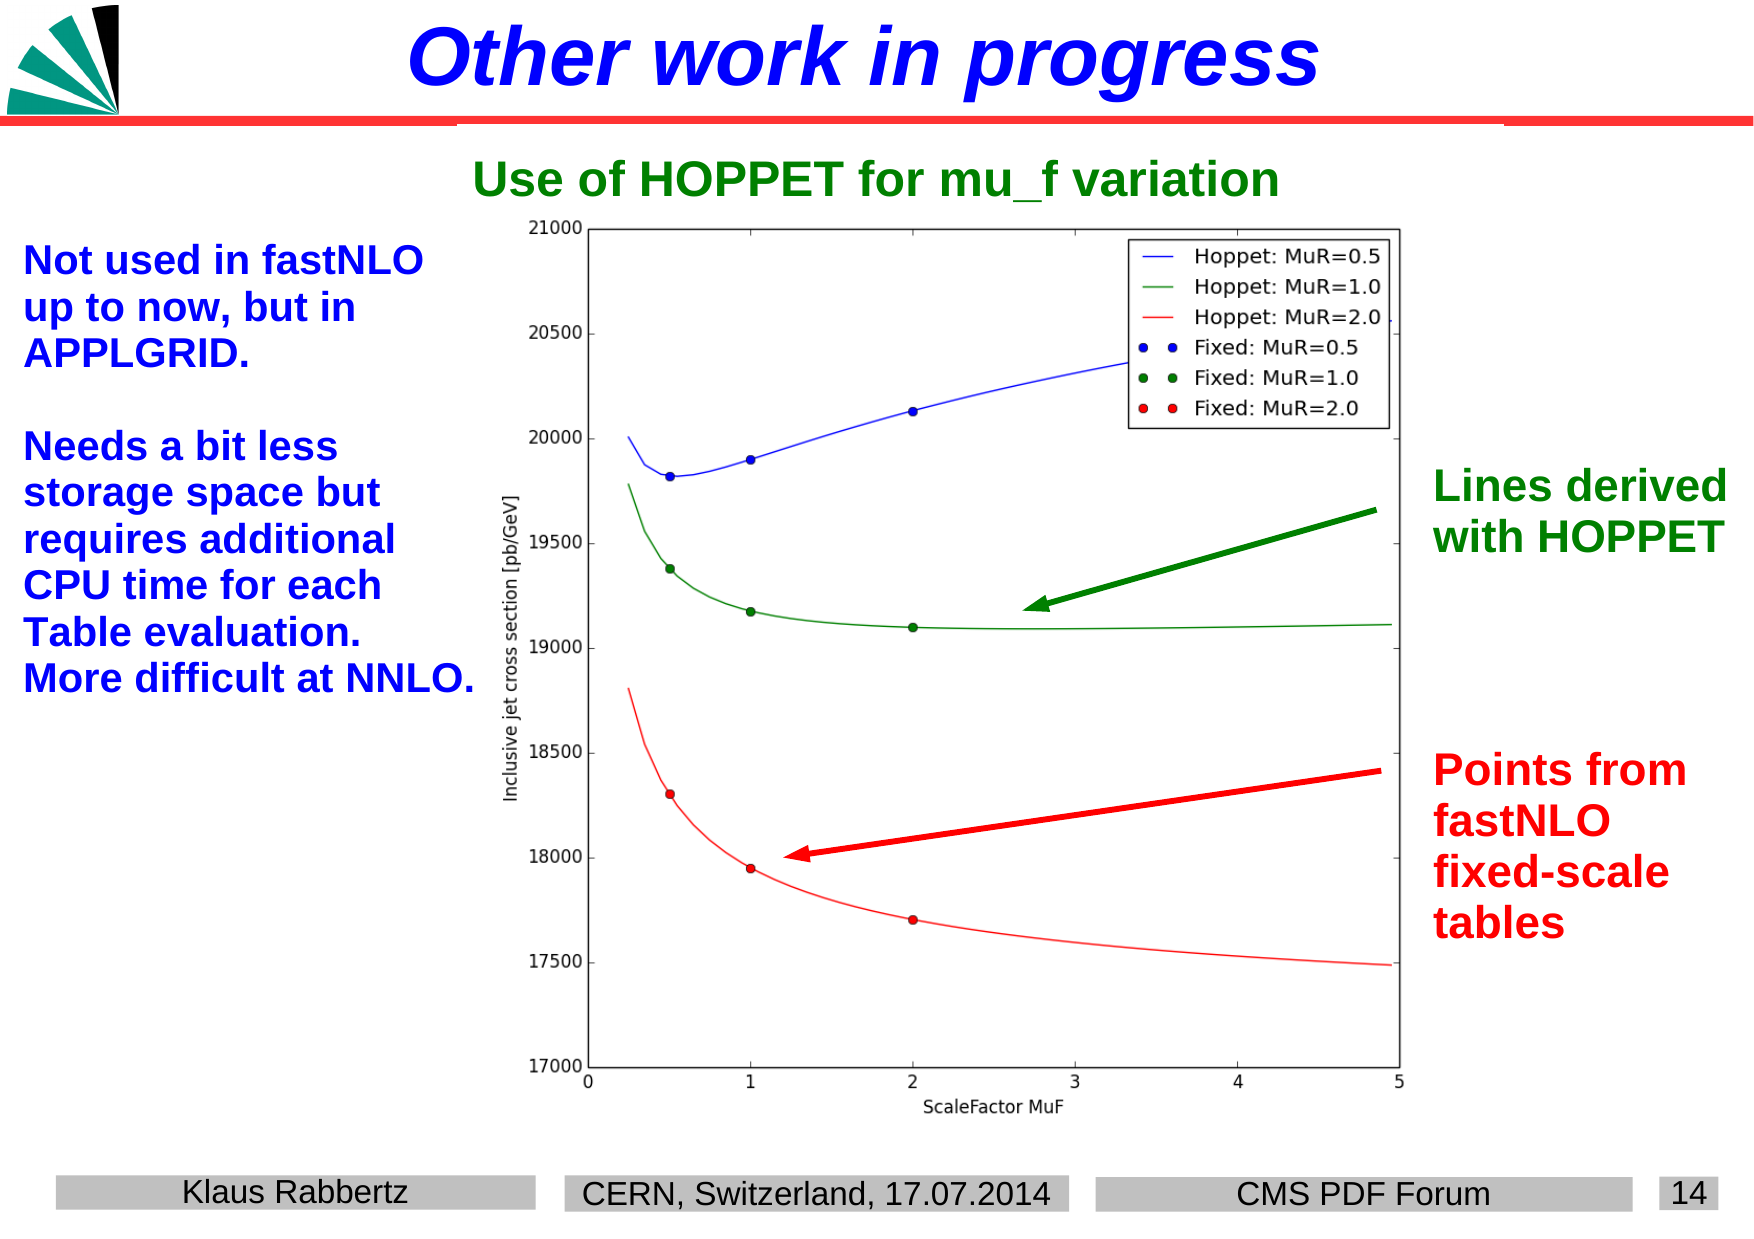

# Other work in progress
Use of HOPPET for mu_f variation
Not used in fastNLO
up to now, but in
APPLGRID.
Needs a bit less
storage space but
requires additional
CPU time for each
Table evaluation.
More difficult at NNLO.
Lines derived
with HOPPET
Points from
fastNLO
fixed-scale
tables